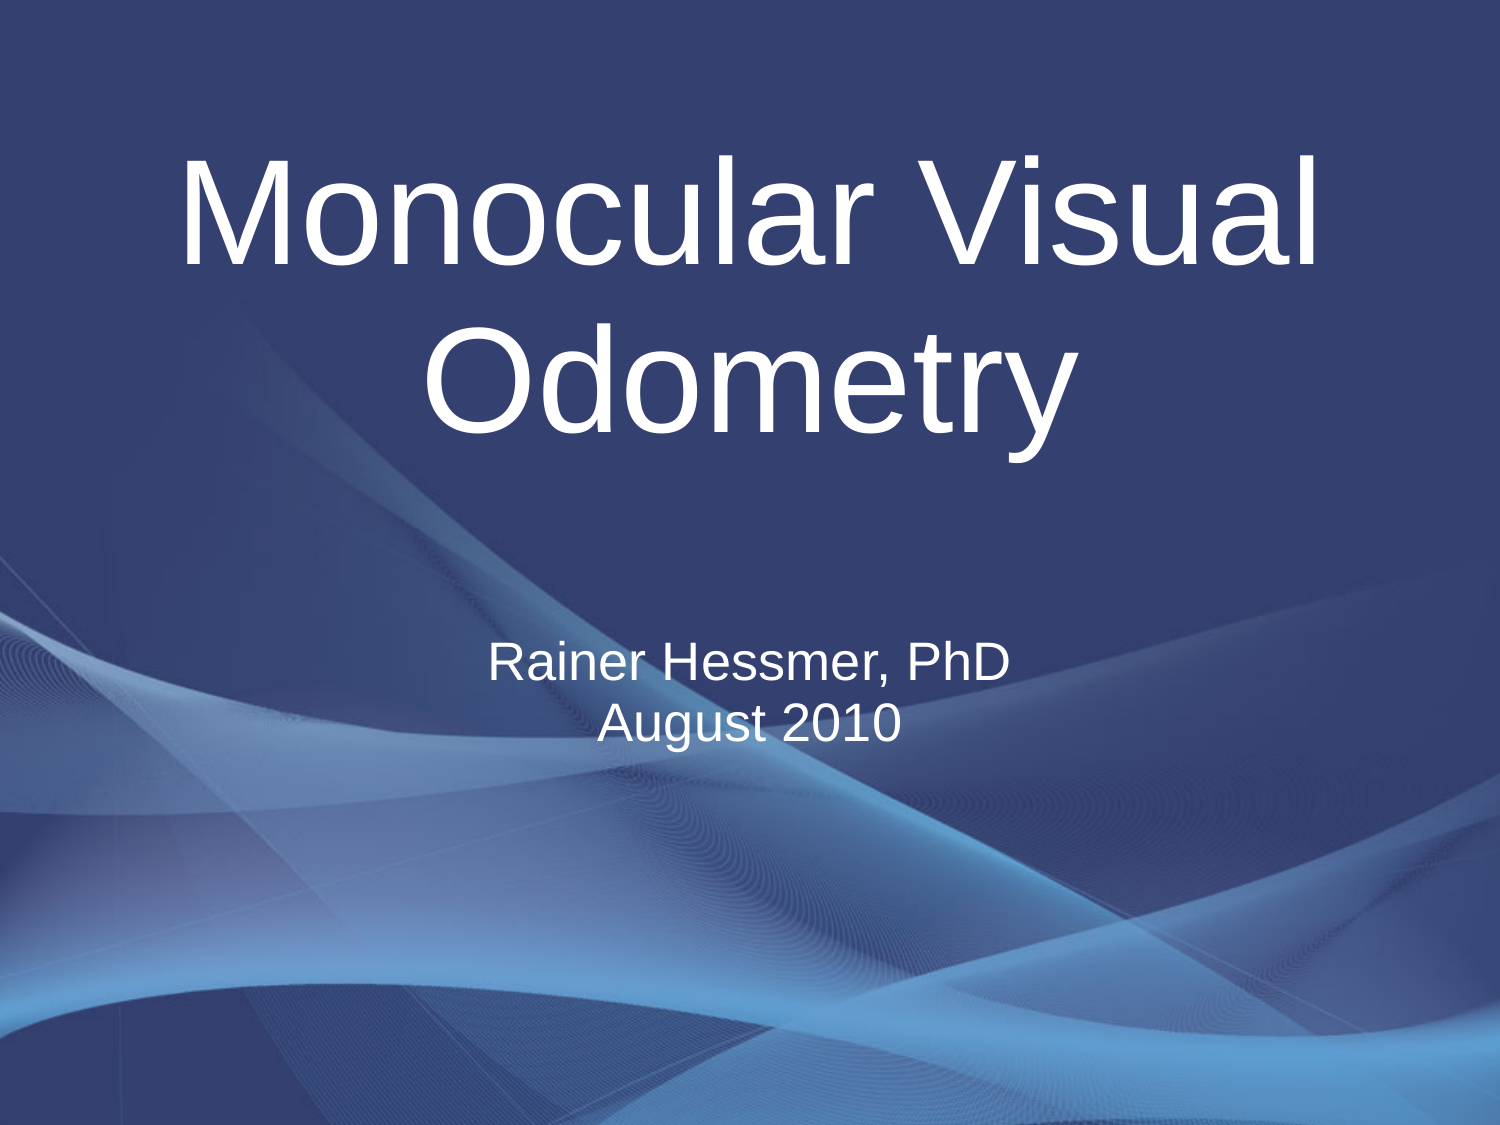

# Monocular Visual Odometry Rainer Hessmer, PhD August 2010